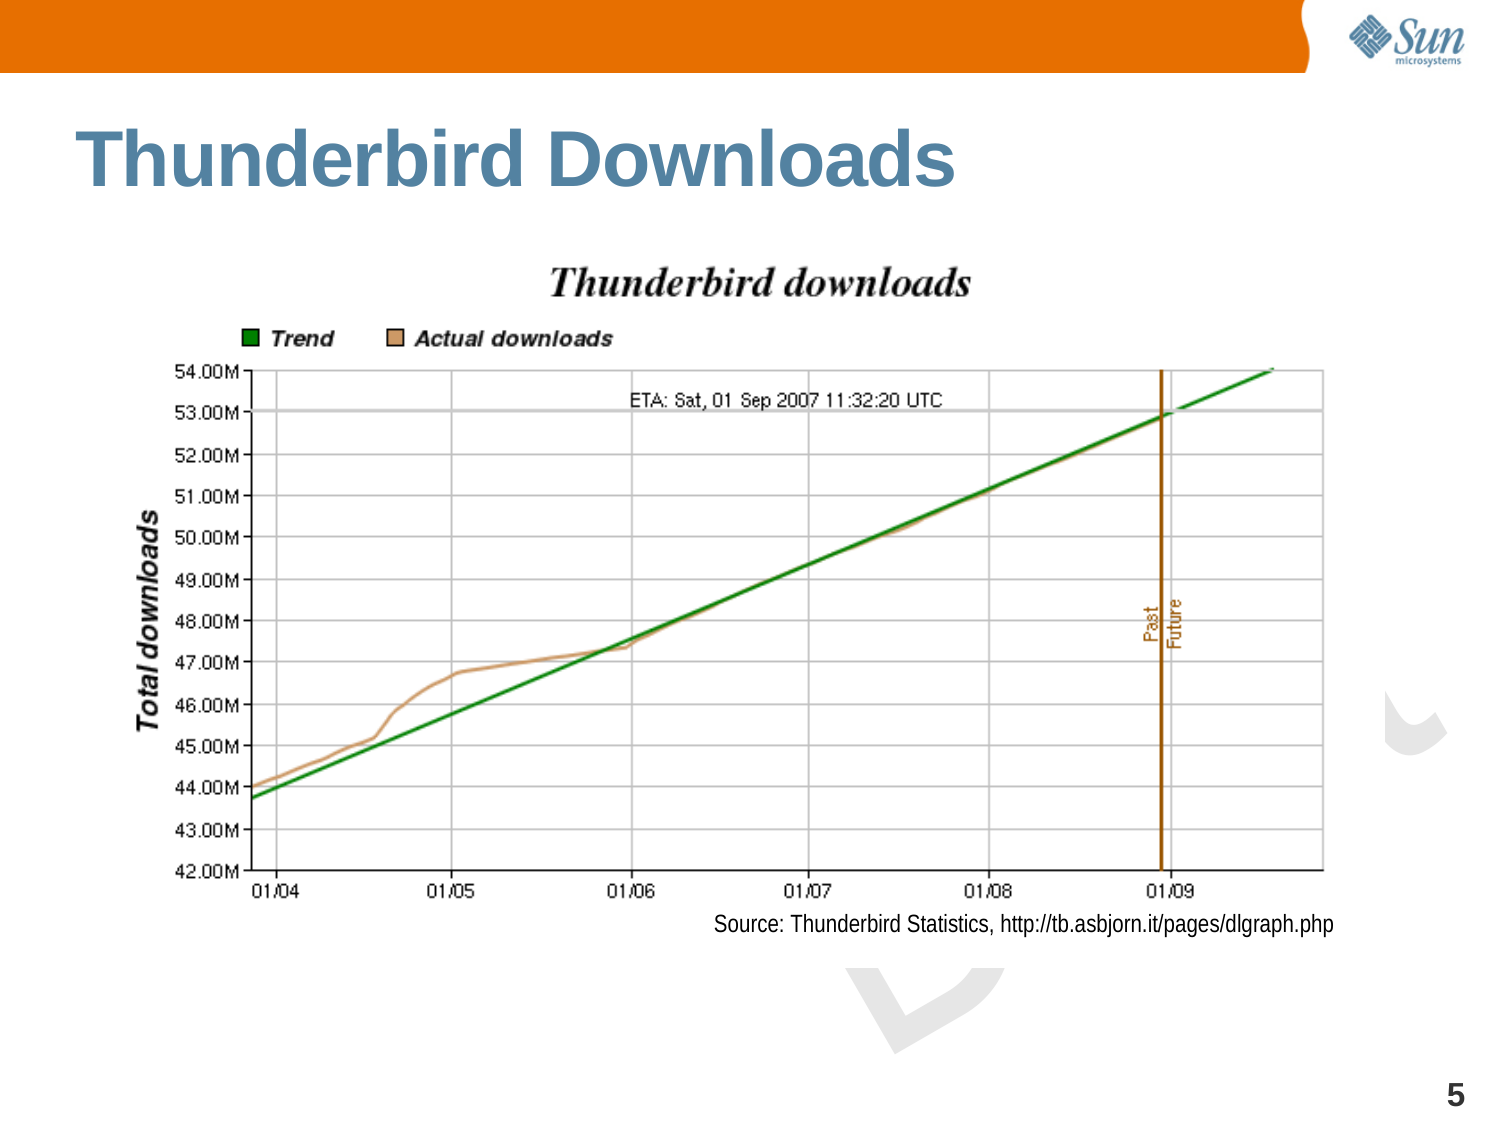

# Thunderbird Downloads
Source: Thunderbird Statistics, http://tb.asbjorn.it/pages/dlgraph.php